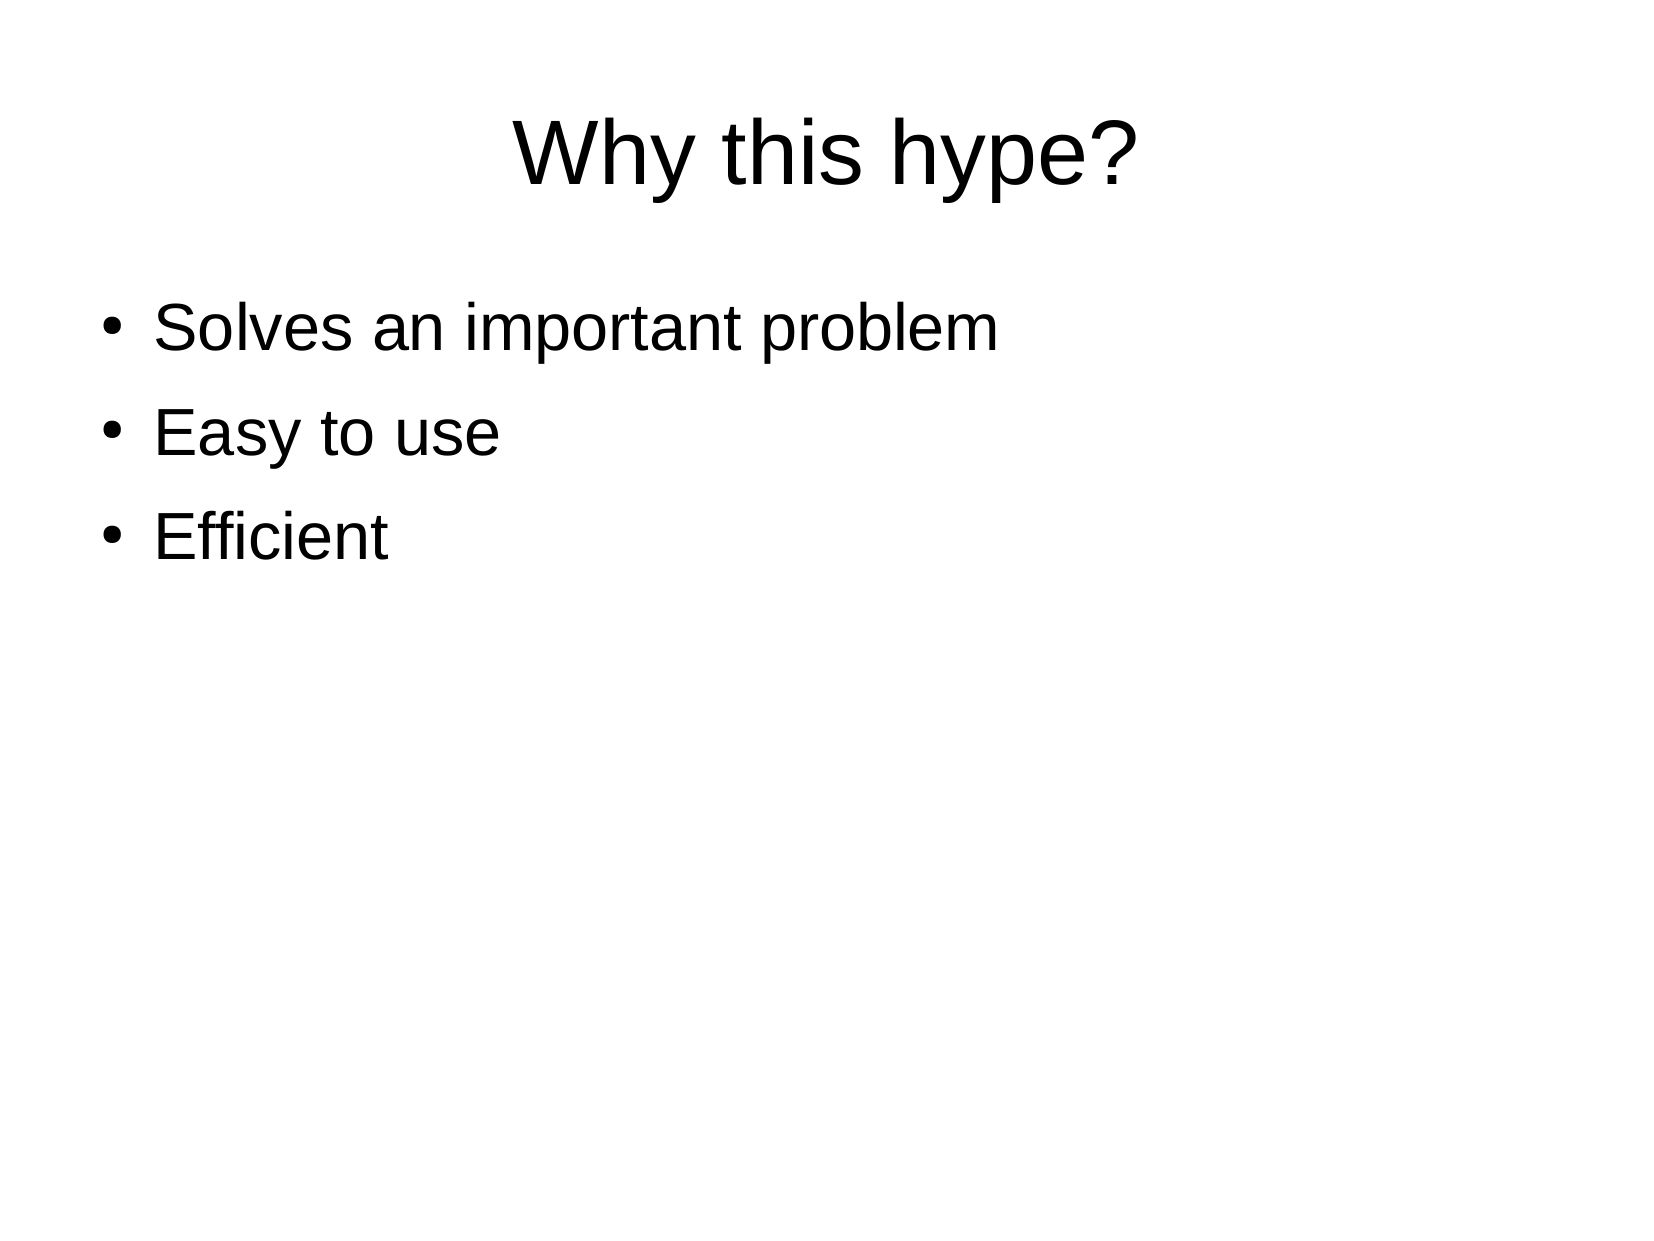

# Why this hype?
Solves an important problem
Easy to use
Efficient